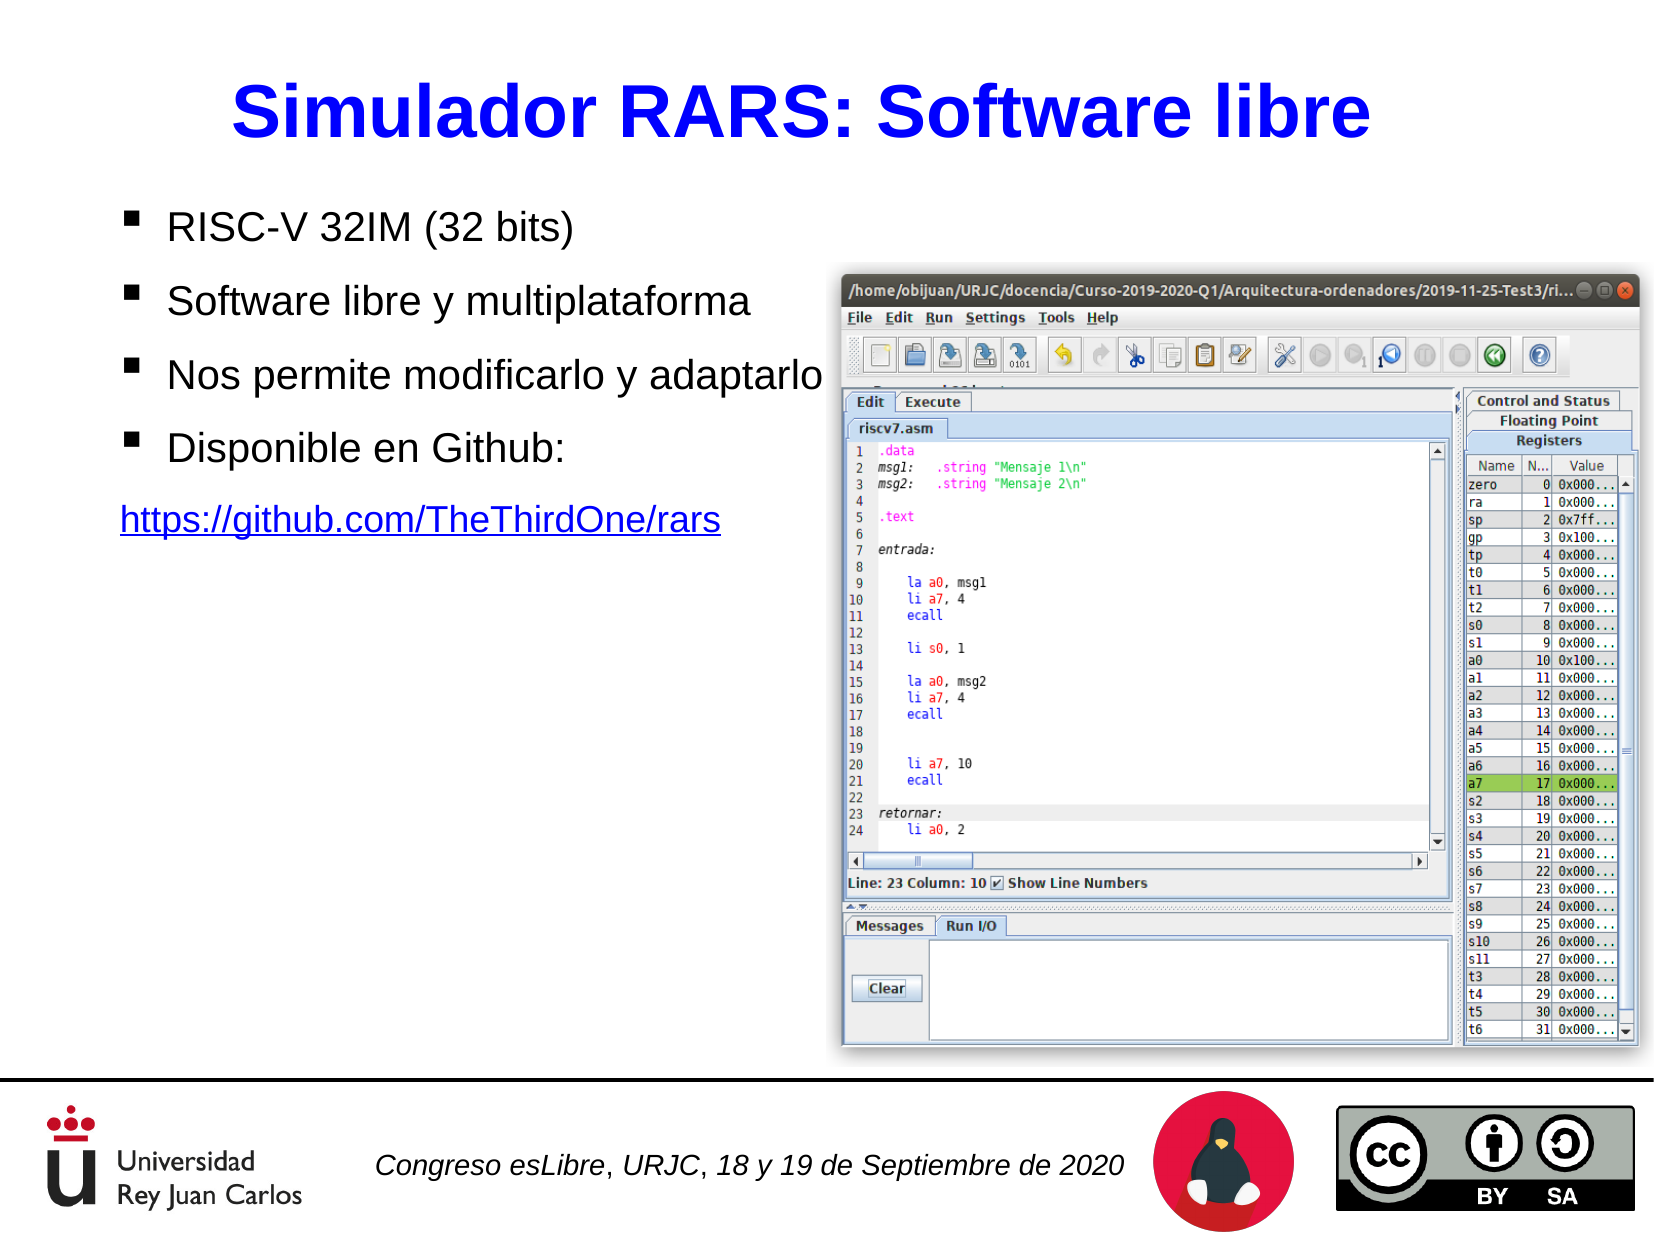

Simulador RARS: Software libre
RISC-V 32IM (32 bits)
Software libre y multiplataforma
Nos permite modificarlo y adaptarlo
Disponible en Github:
https://github.com/TheThirdOne/rars
Congreso esLibre, URJC, 18 y 19 de Septiembre de 2020